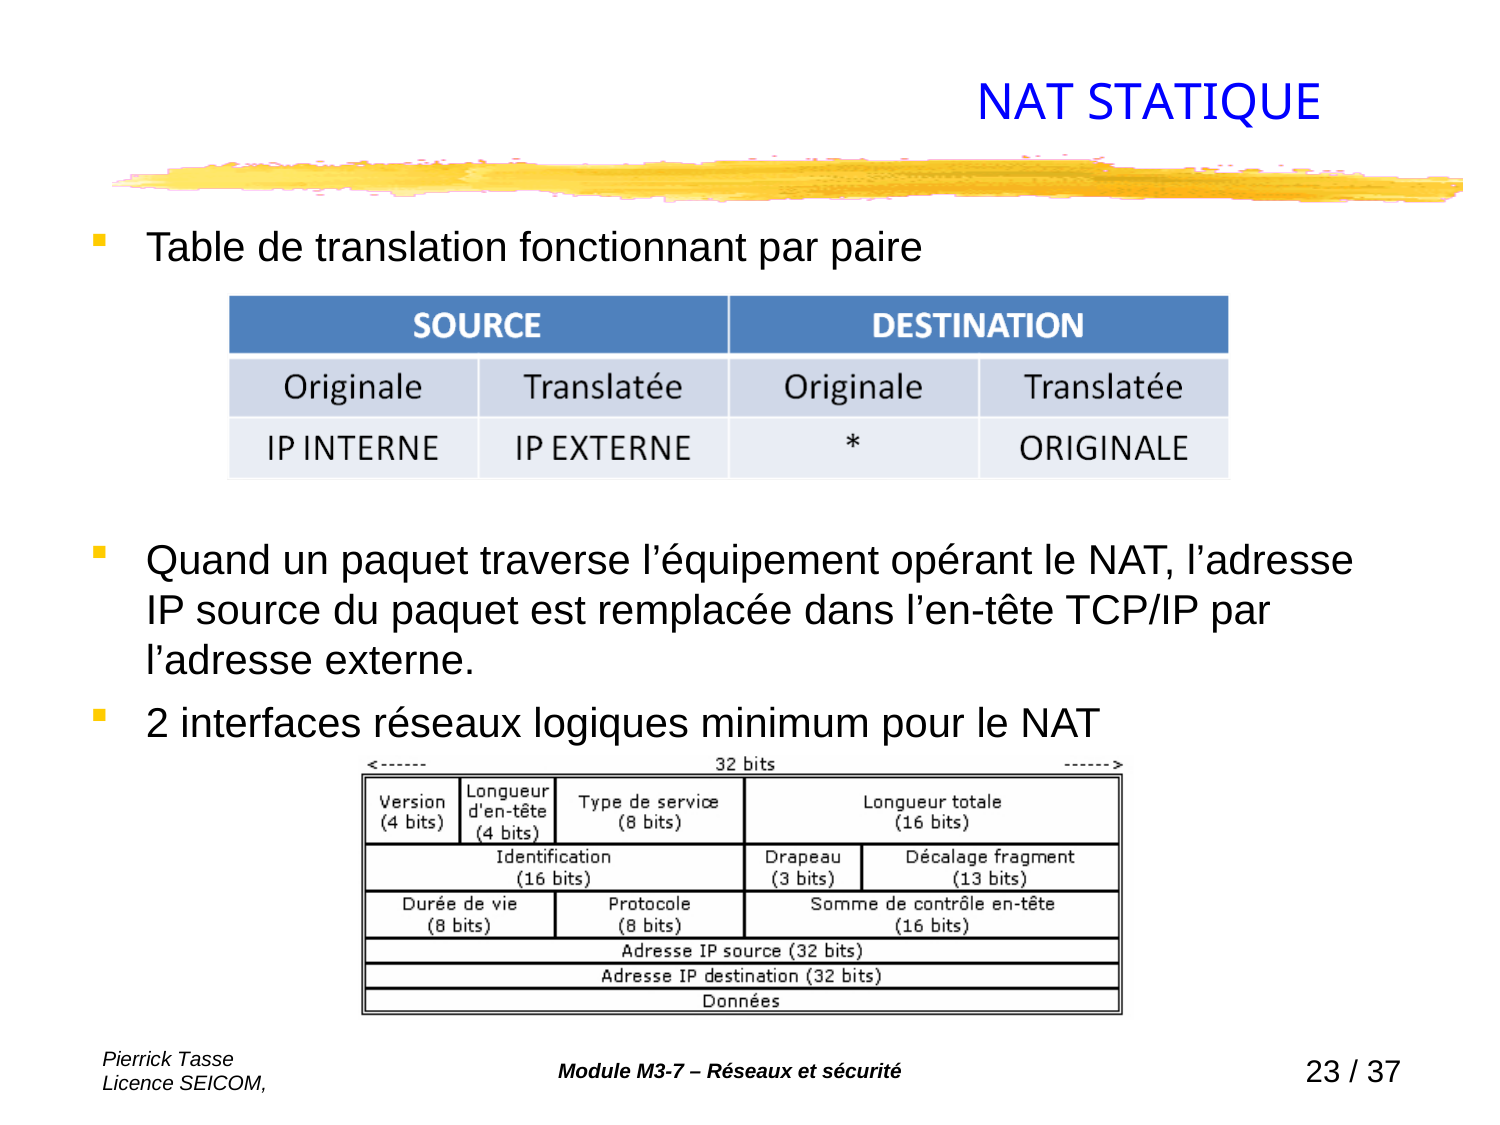

# NAT STATIQUE
Table de translation fonctionnant par paire
Quand un paquet traverse l’équipement opérant le NAT, l’adresse IP source du paquet est remplacée dans l’en-tête TCP/IP par l’adresse externe.
2 interfaces réseaux logiques minimum pour le NAT
23